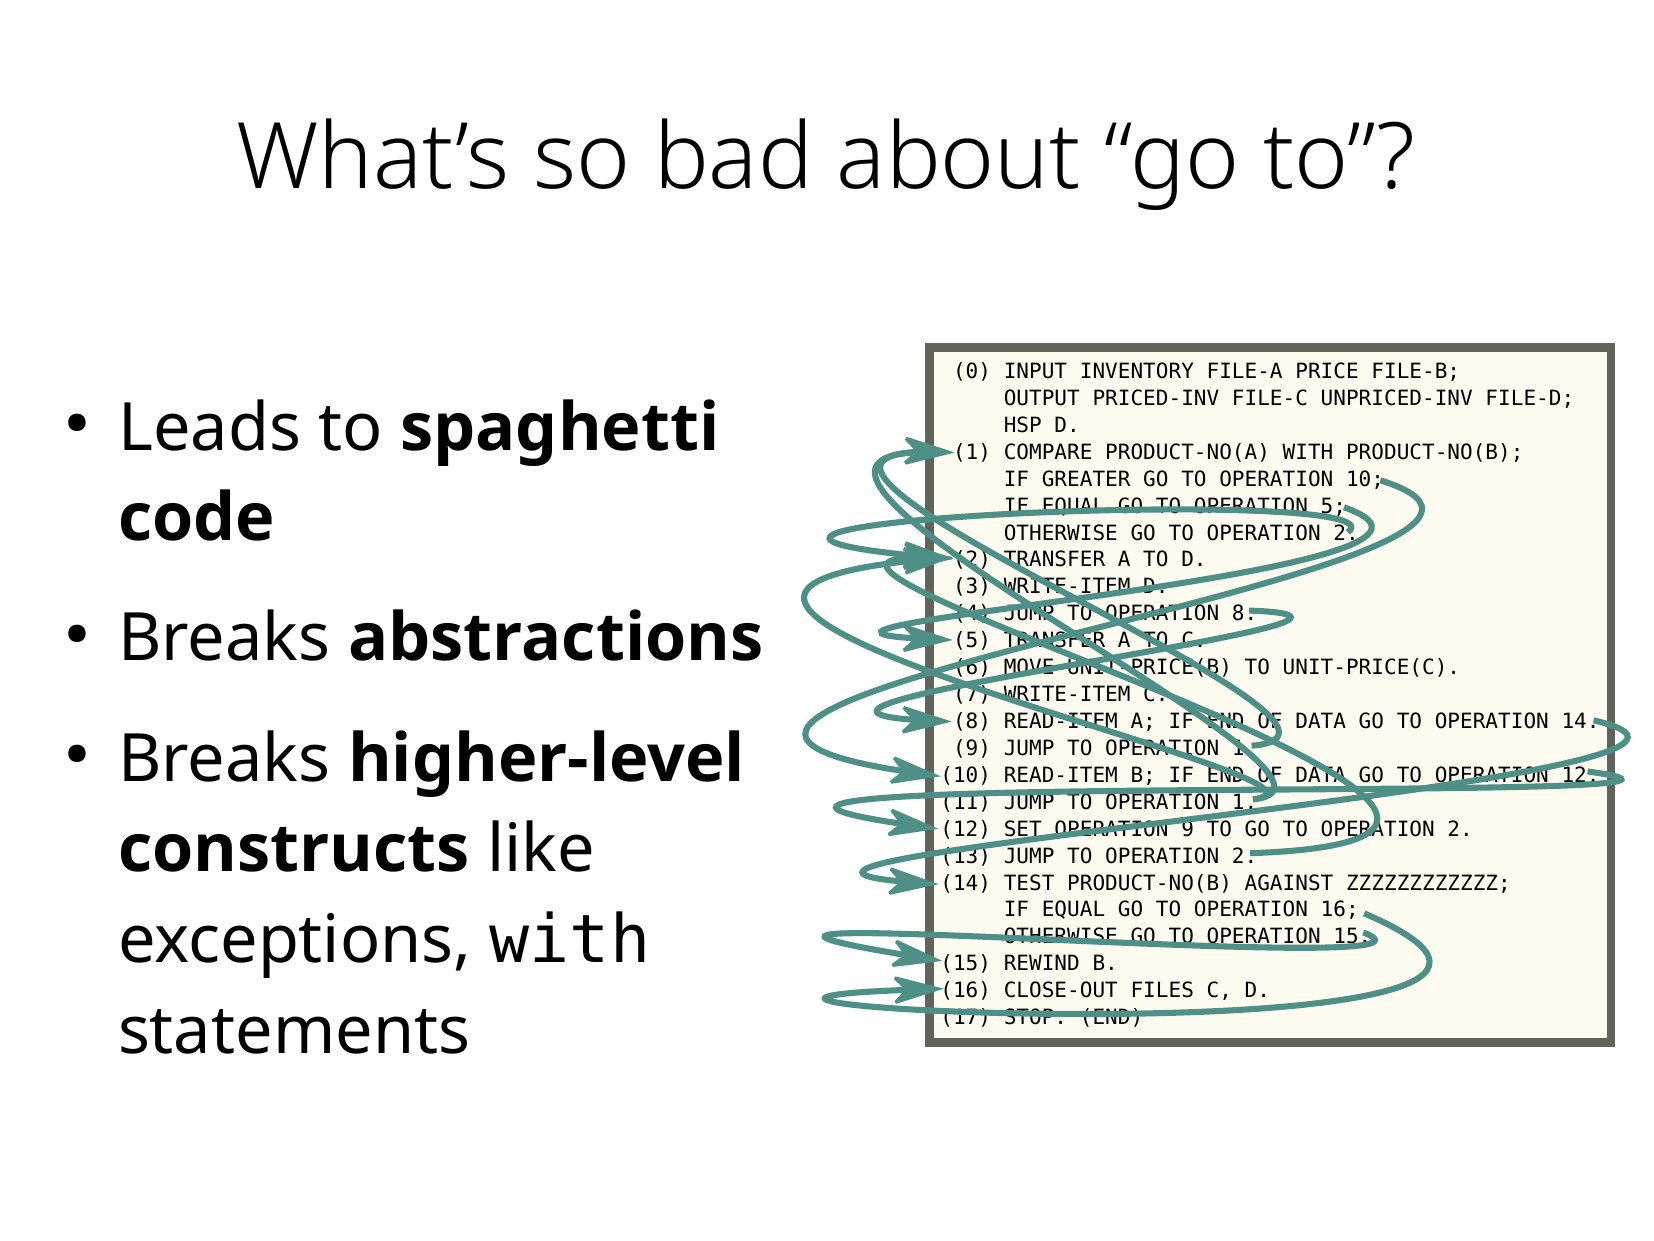

# What’s so bad about “go to”?
Leads to spaghetti code
Breaks abstractions
Breaks higher-level constructs like exceptions, with statements